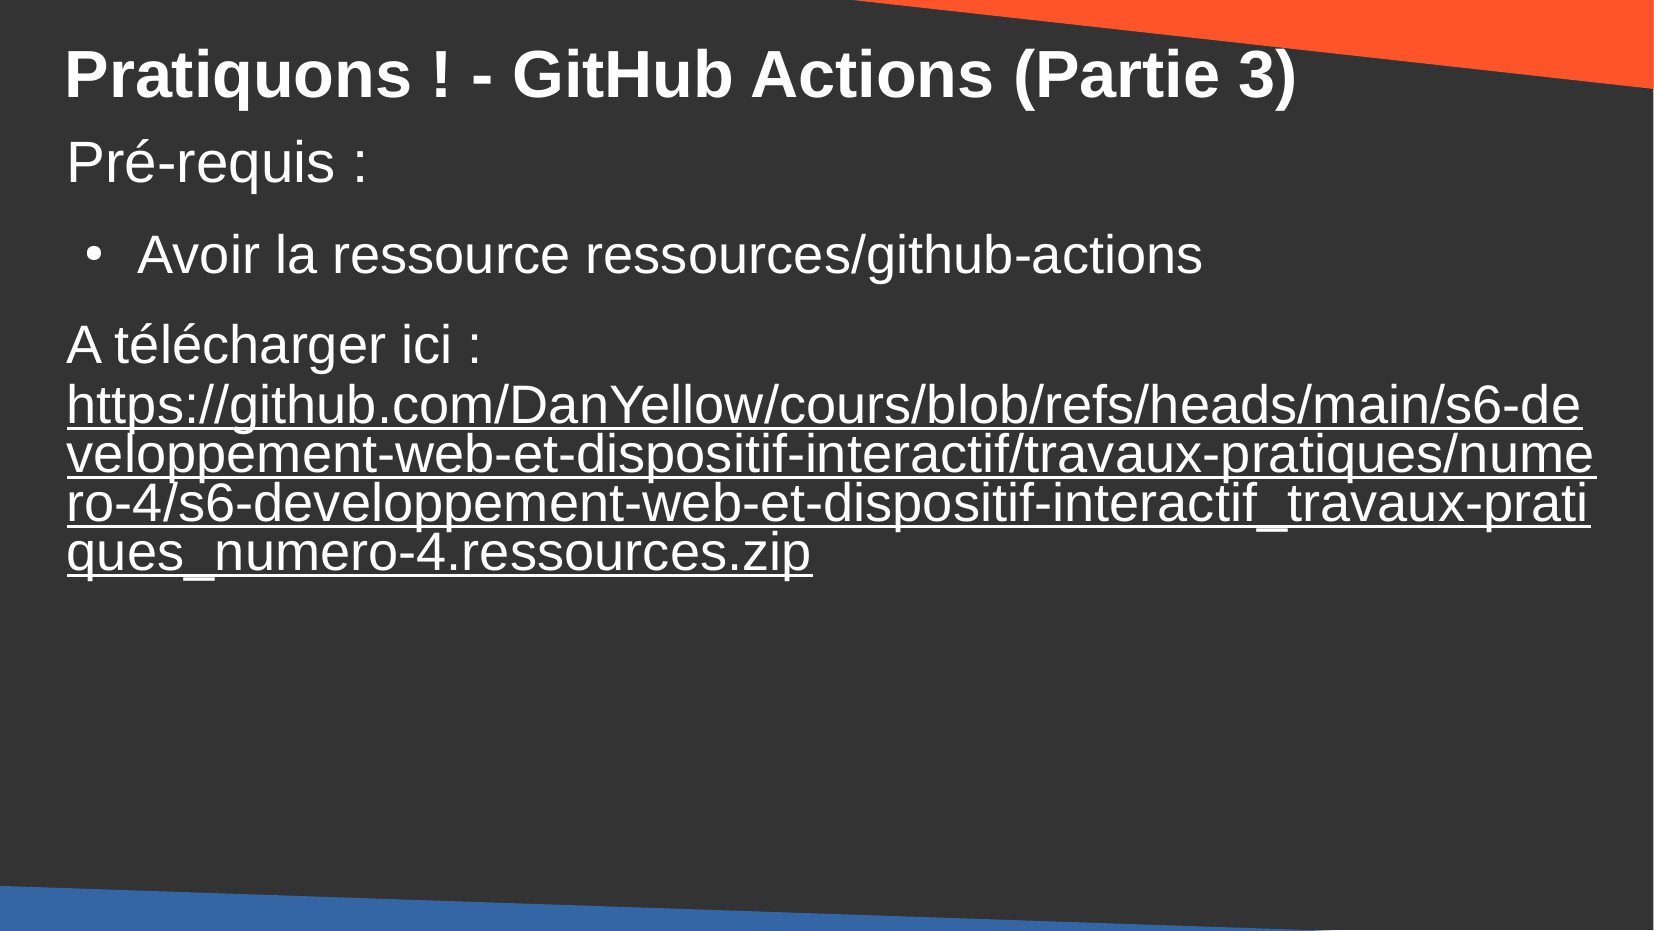

# Pratiquons ! - GitHub Actions (Partie 3)
Pré-requis :
Avoir la ressource ressources/github-actions
A télécharger ici : https://github.com/DanYellow/cours/blob/refs/heads/main/s6-developpement-web-et-dispositif-interactif/travaux-pratiques/numero-4/s6-developpement-web-et-dispositif-interactif_travaux-pratiques_numero-4.ressources.zip